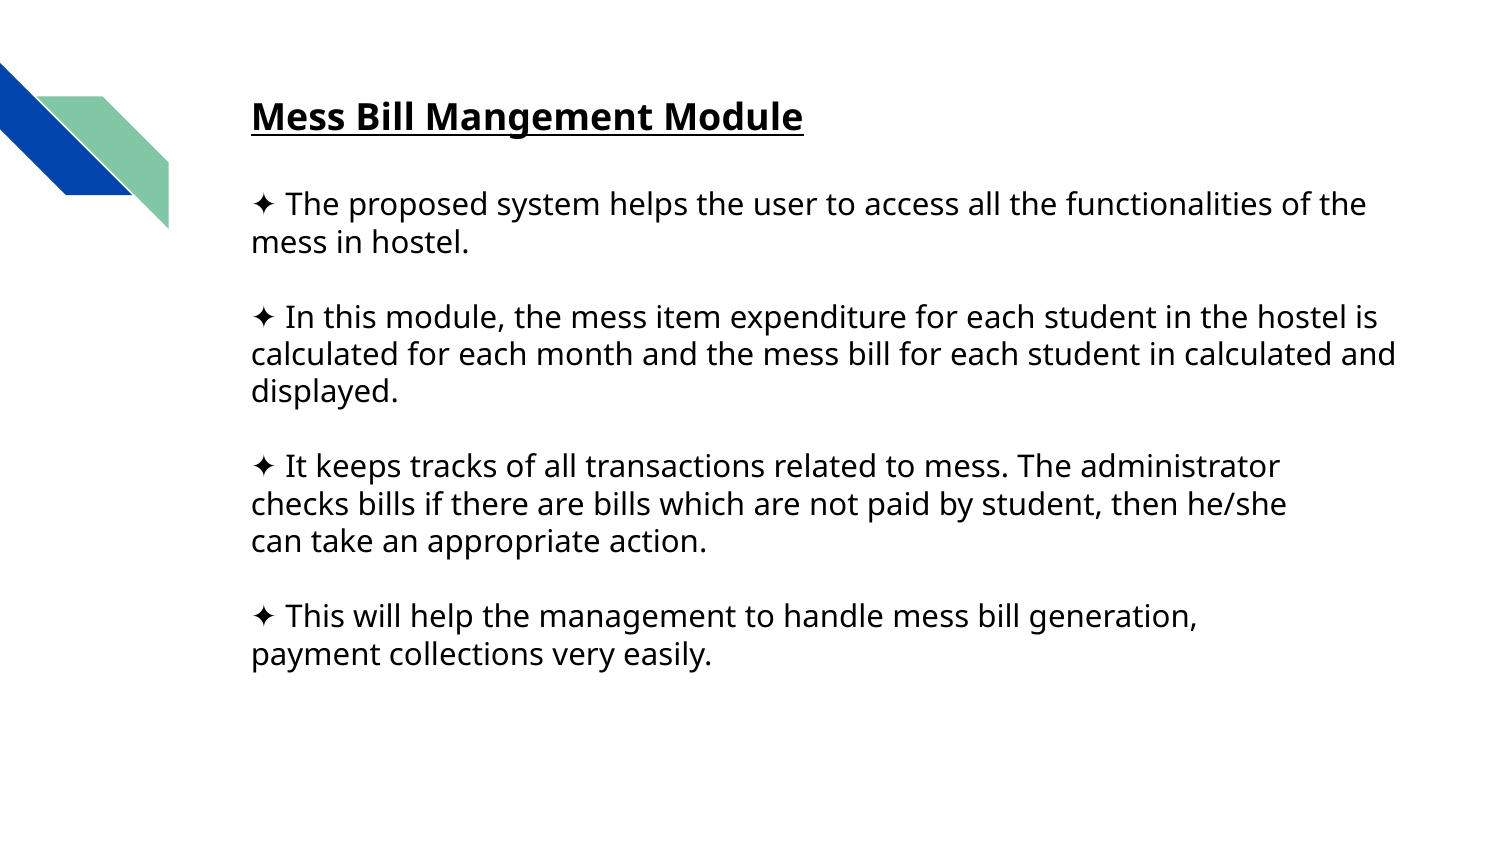

Mess Bill Mangement Module
✦ The proposed system helps the user to access all the functionalities of the mess in hostel.
✦ In this module, the mess item expenditure for each student in the hostel is calculated for each month and the mess bill for each student in calculated and displayed.
✦ It keeps tracks of all transactions related to mess. The administrator
checks bills if there are bills which are not paid by student, then he/she
can take an appropriate action.
✦ This will help the management to handle mess bill generation,
payment collections very easily.